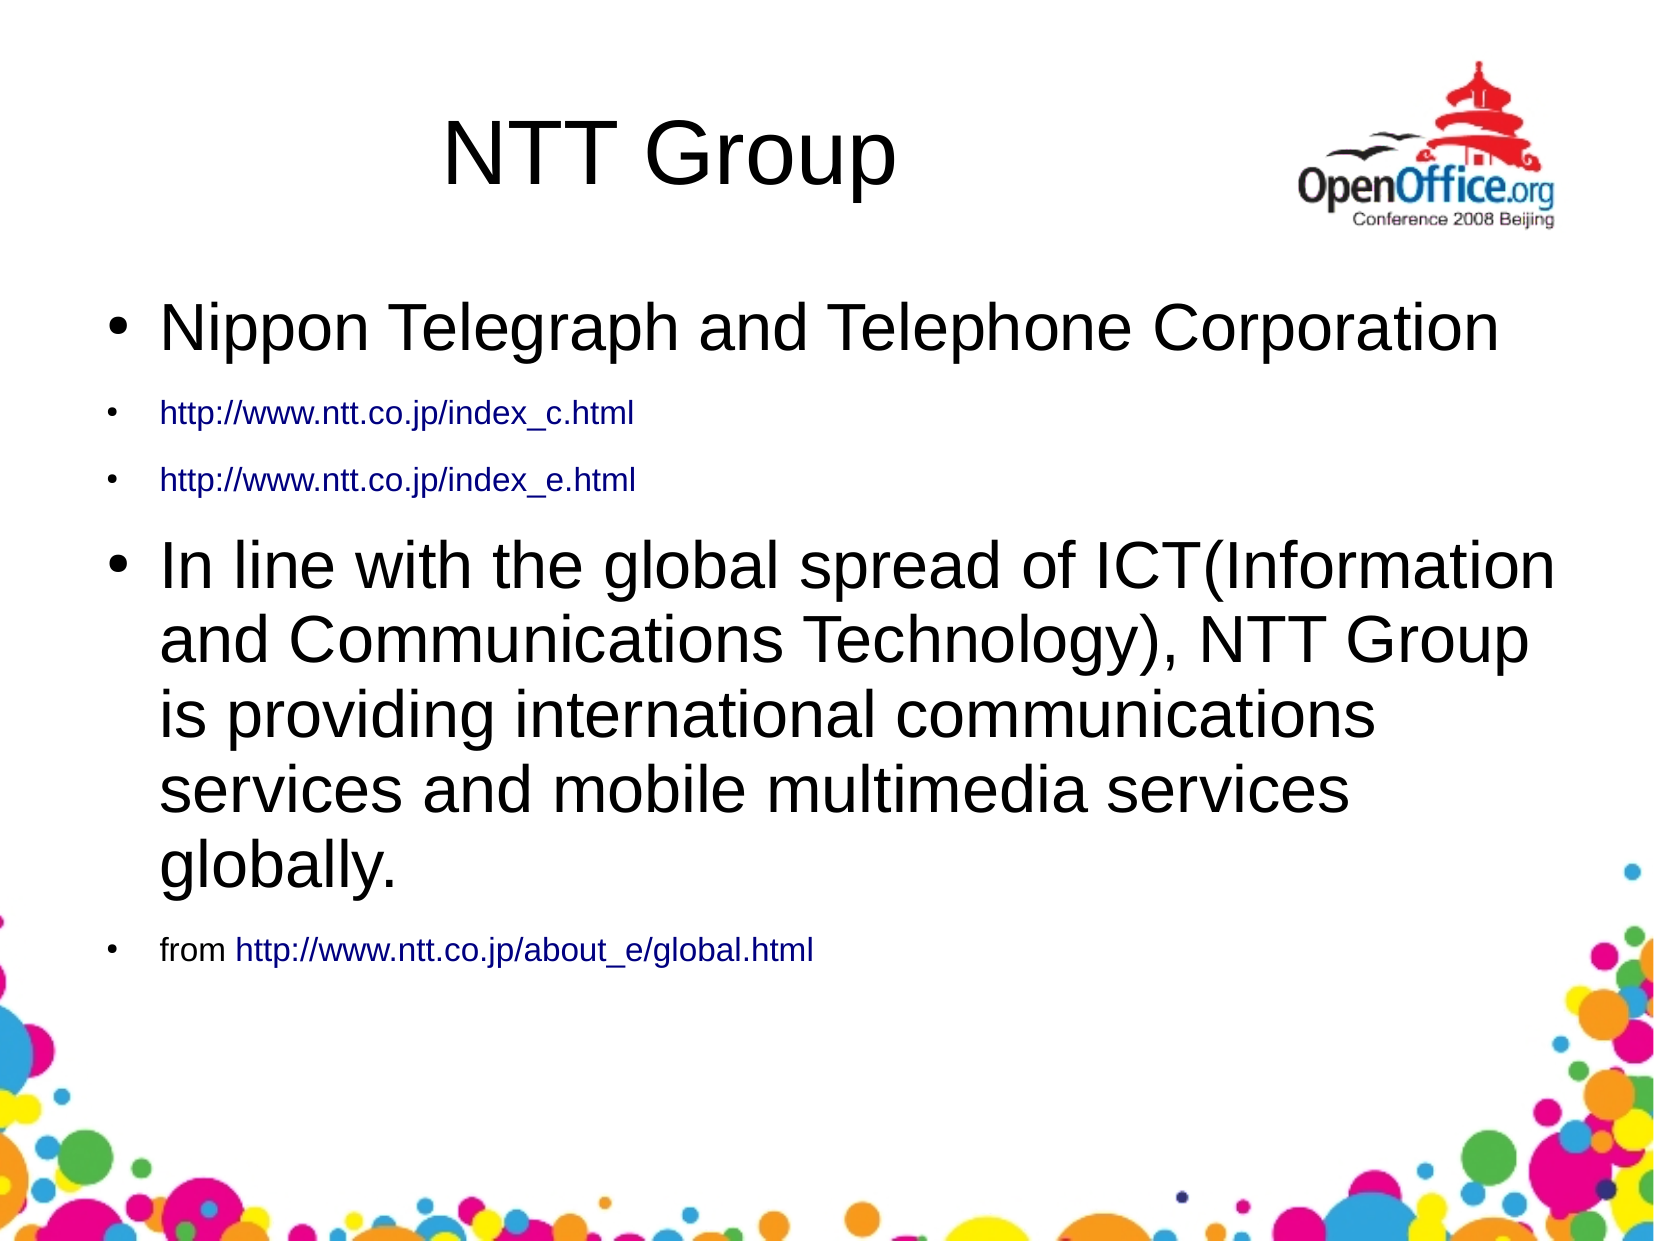

# NTT Group
Nippon Telegraph and Telephone Corporation
http://www.ntt.co.jp/index_c.html
http://www.ntt.co.jp/index_e.html
In line with the global spread of ICT(Information and Communications Technology), NTT Group is providing international communications services and mobile multimedia services globally.
from http://www.ntt.co.jp/about_e/global.html